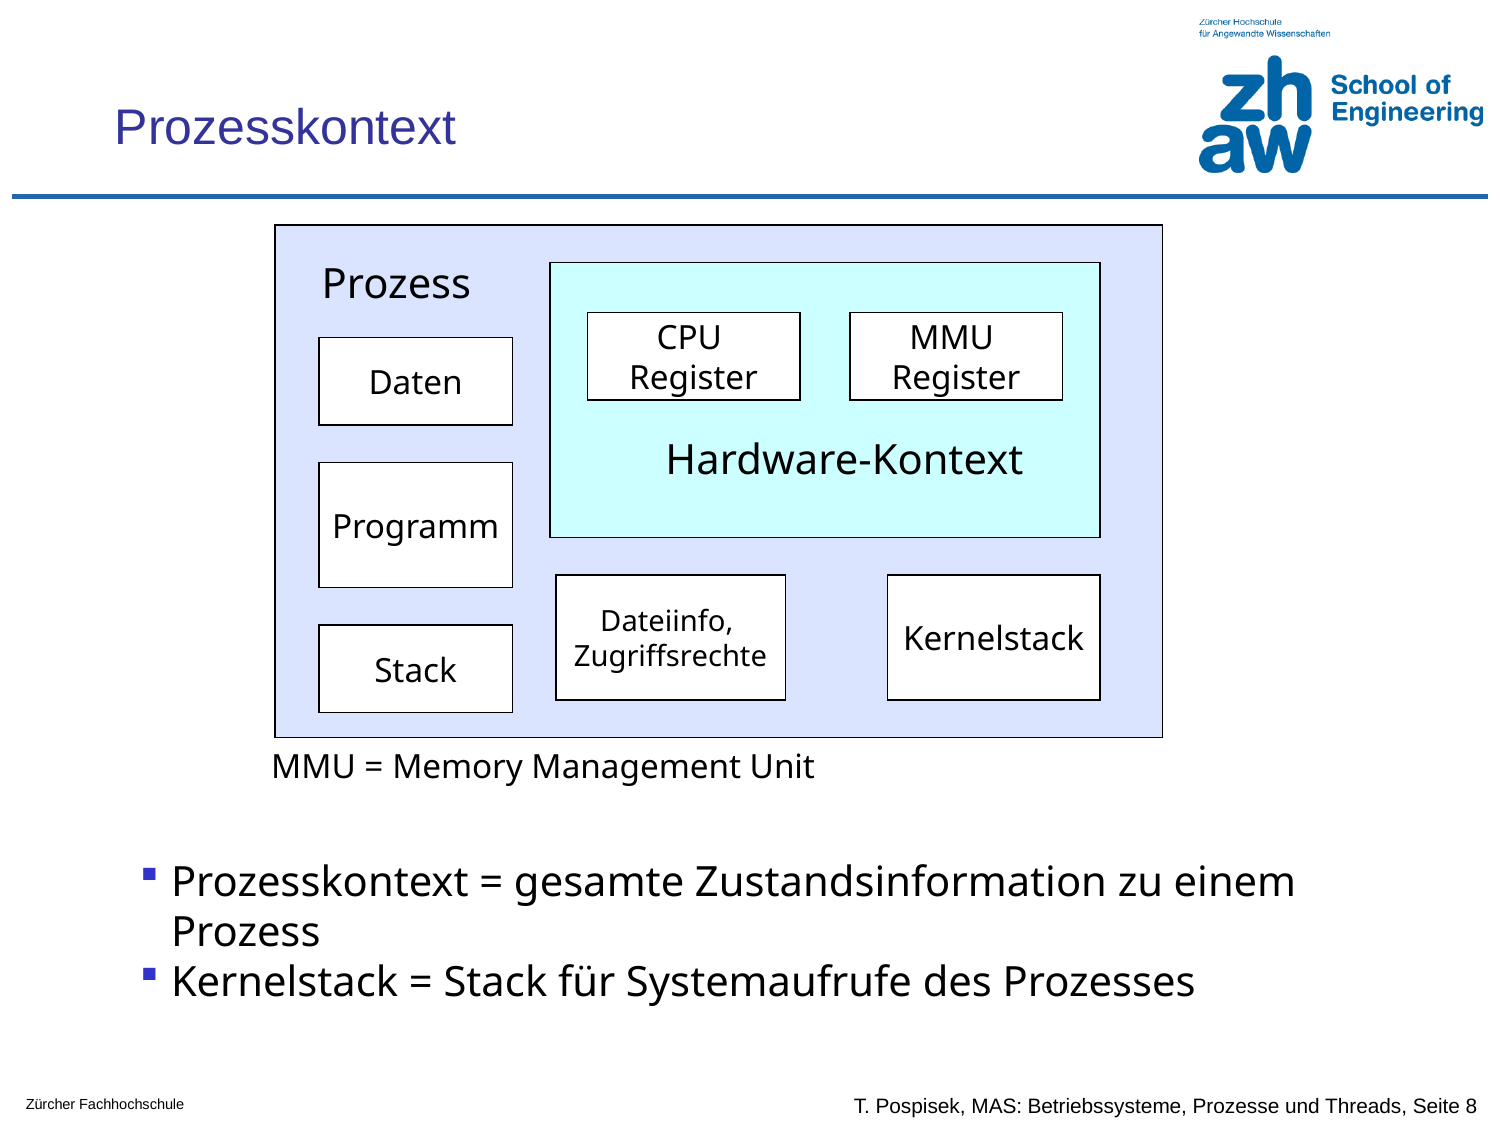

# Prozesskontext
Prozess
CPU
Register
MMU
Register
Daten
Hardware-Kontext
Programm
Dateiinfo,
Zugriffsrechte
Kernelstack
Stack
MMU = Memory Management Unit
Prozesskontext = gesamte Zustandsinformation zu einem Prozess
Kernelstack = Stack für Systemaufrufe des Prozesses